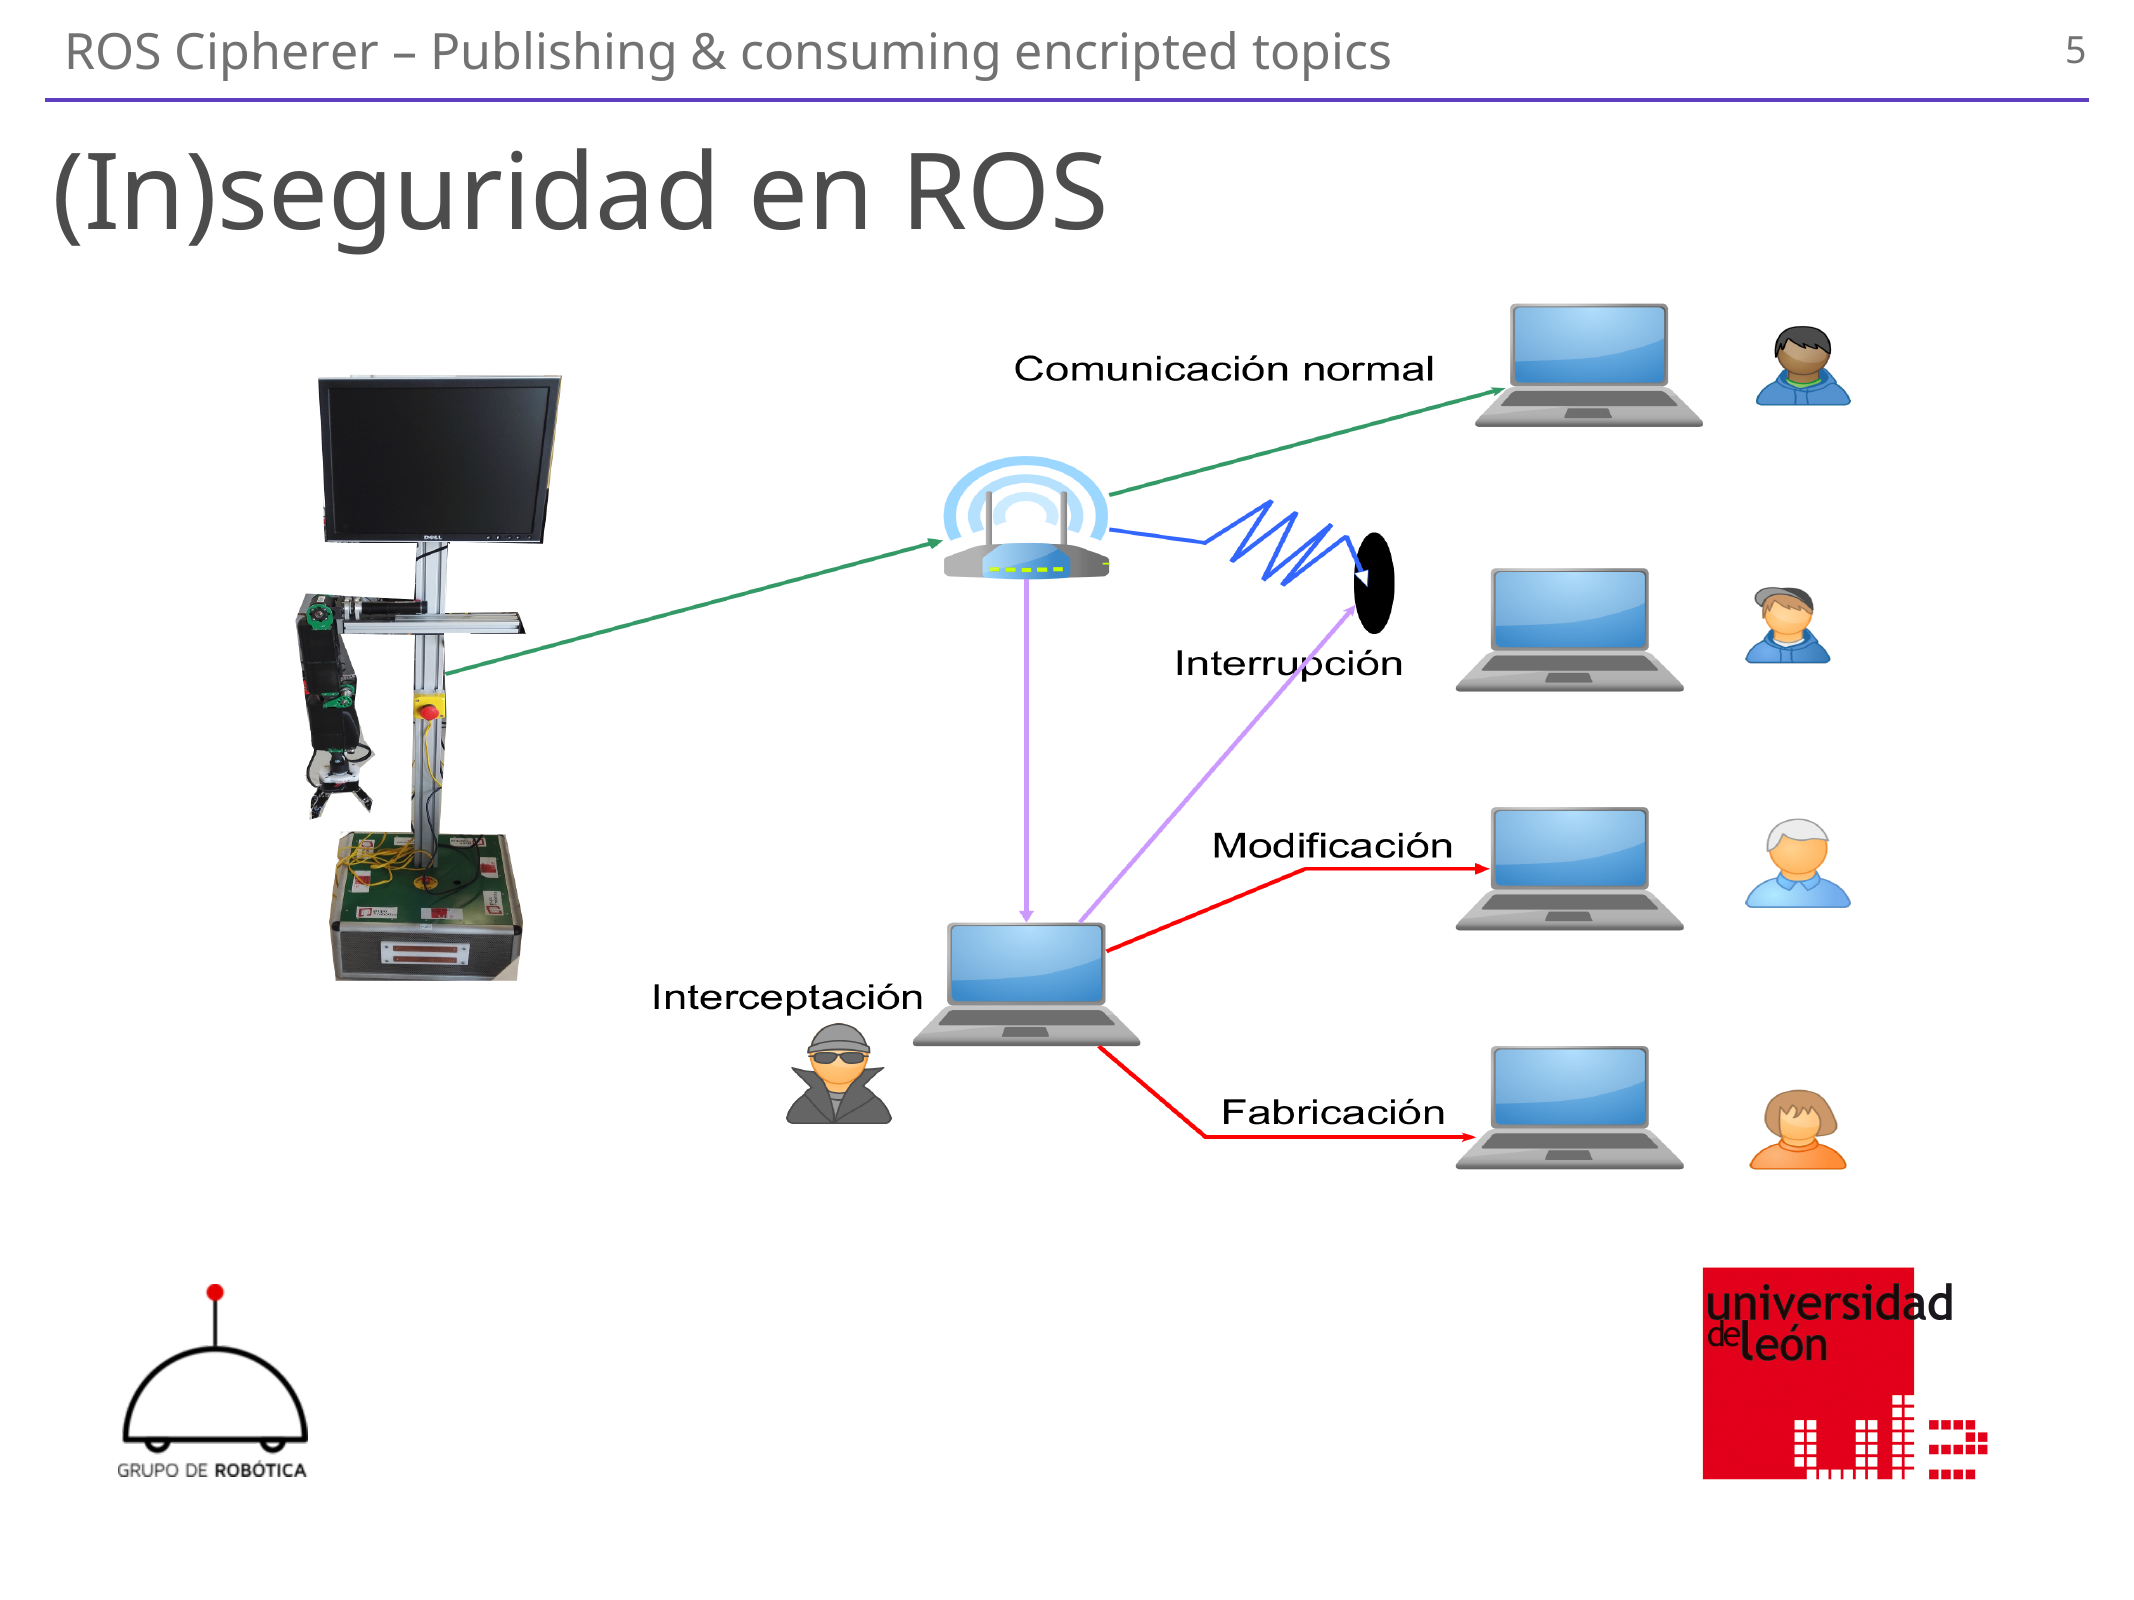

ROS Cipherer – Publishing & consuming encripted topics
5
# (In)seguridad en ROS